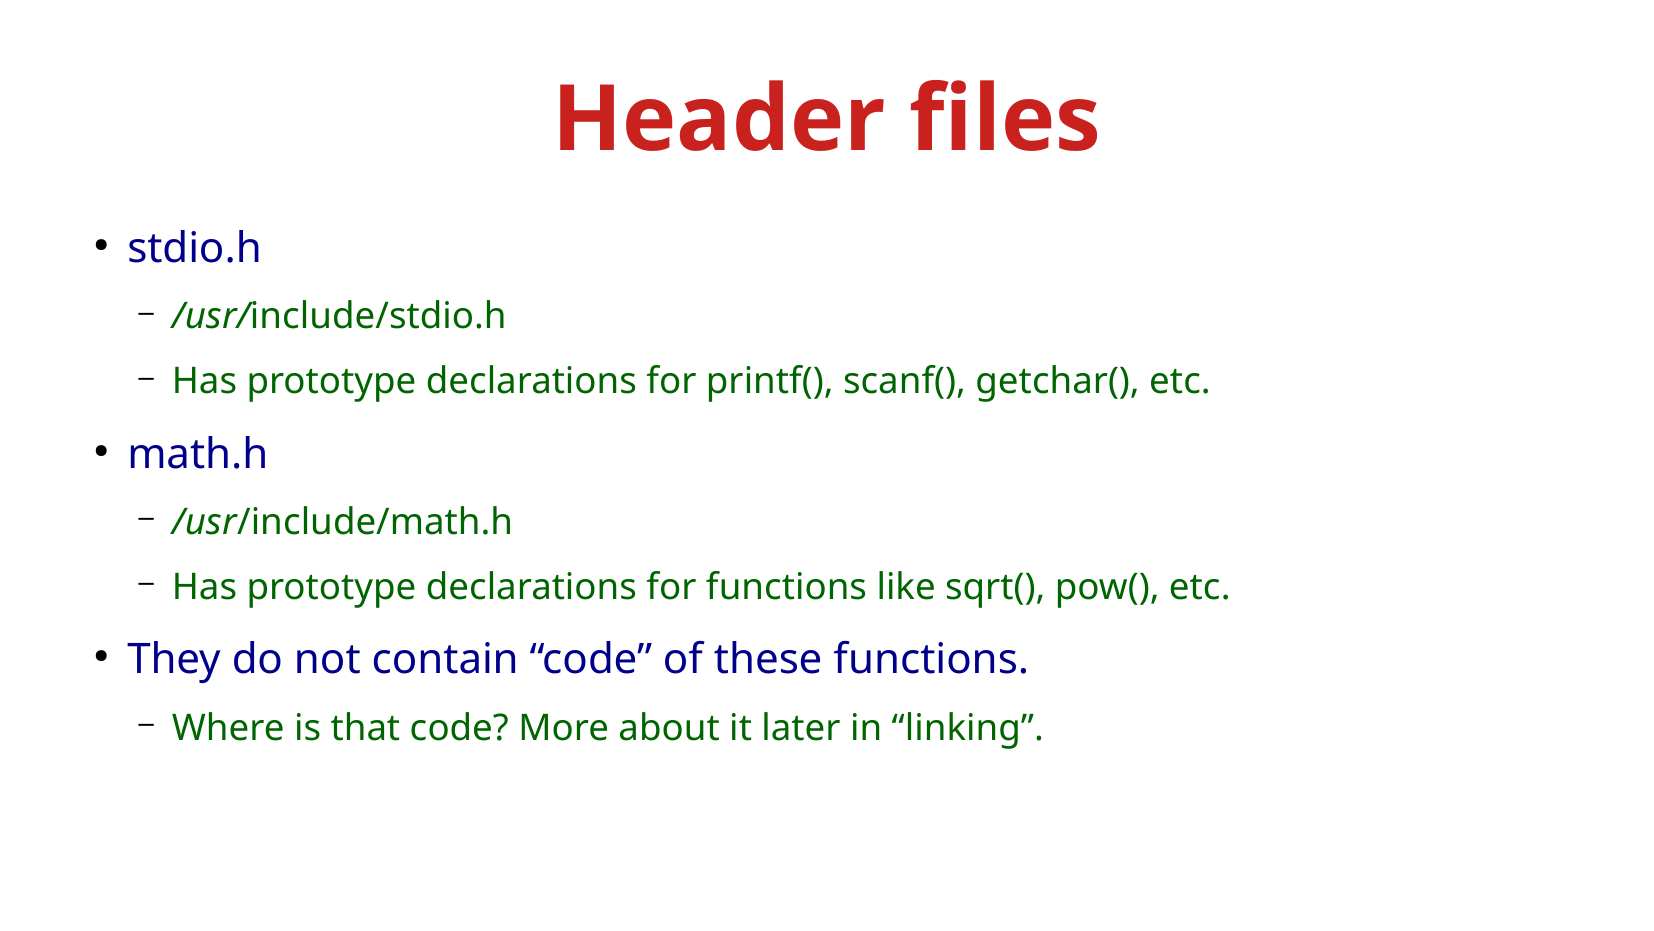

# Header files
stdio.h
/usr/include/stdio.h
Has prototype declarations for printf(), scanf(), getchar(), etc.
math.h
/usr/include/math.h
Has prototype declarations for functions like sqrt(), pow(), etc.
They do not contain “code” of these functions.
Where is that code? More about it later in “linking”.